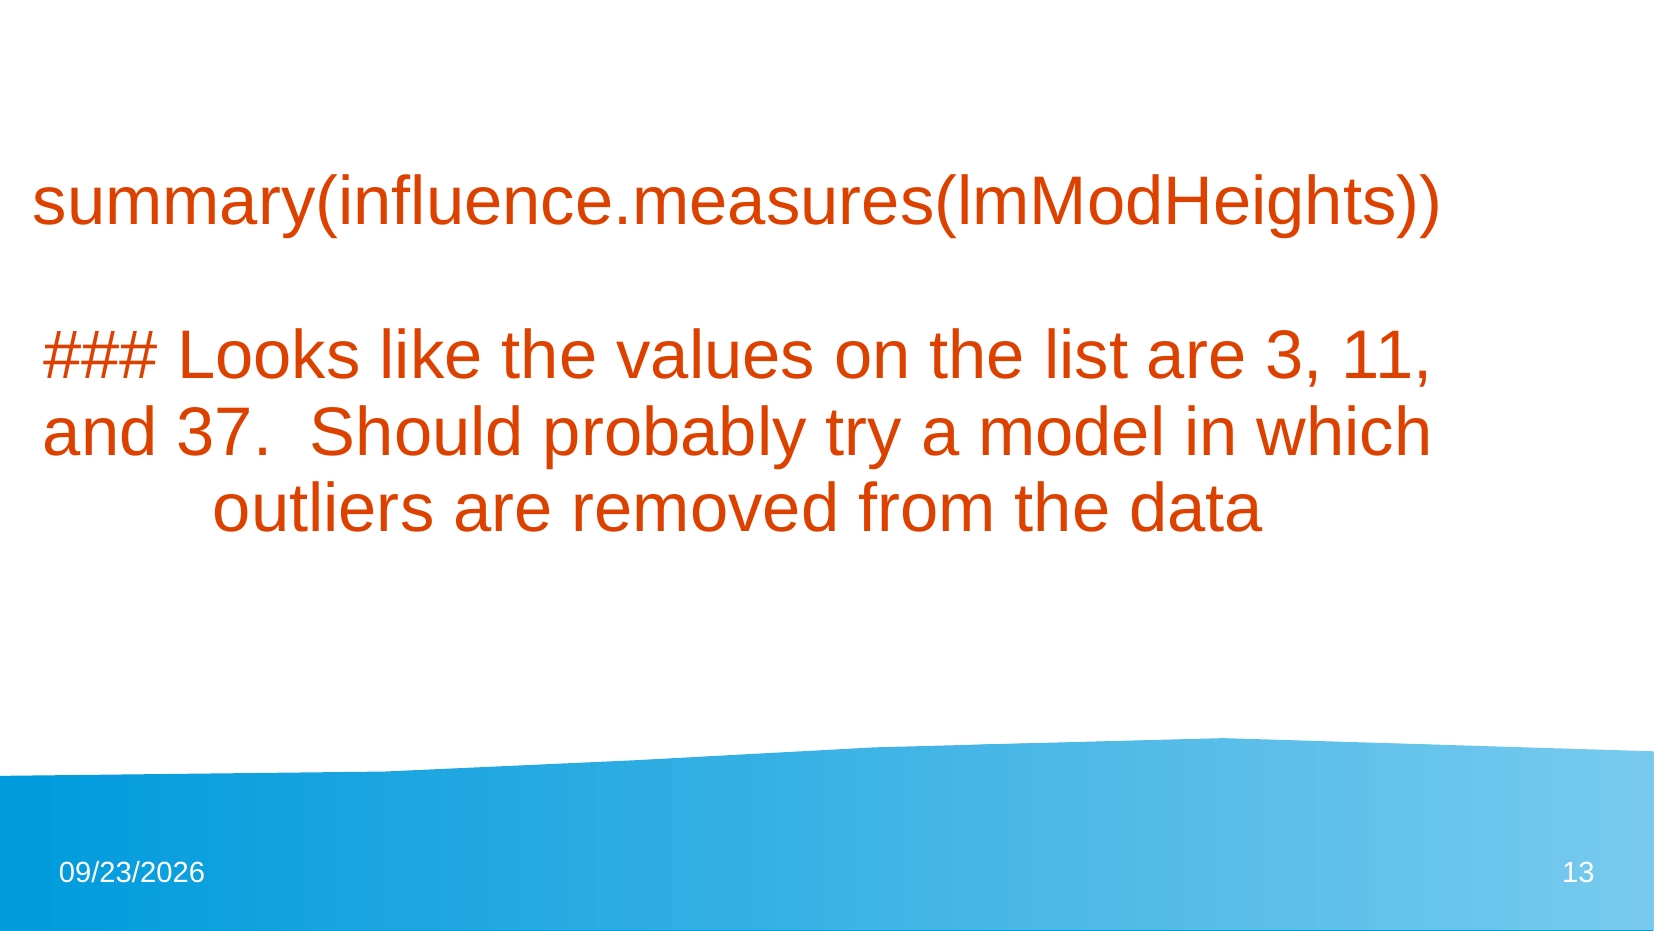

# summary(influence.measures(lmModHeights)) ### Looks like the values on the list are 3, 11, and 37. Should probably try a model in which outliers are removed from the data